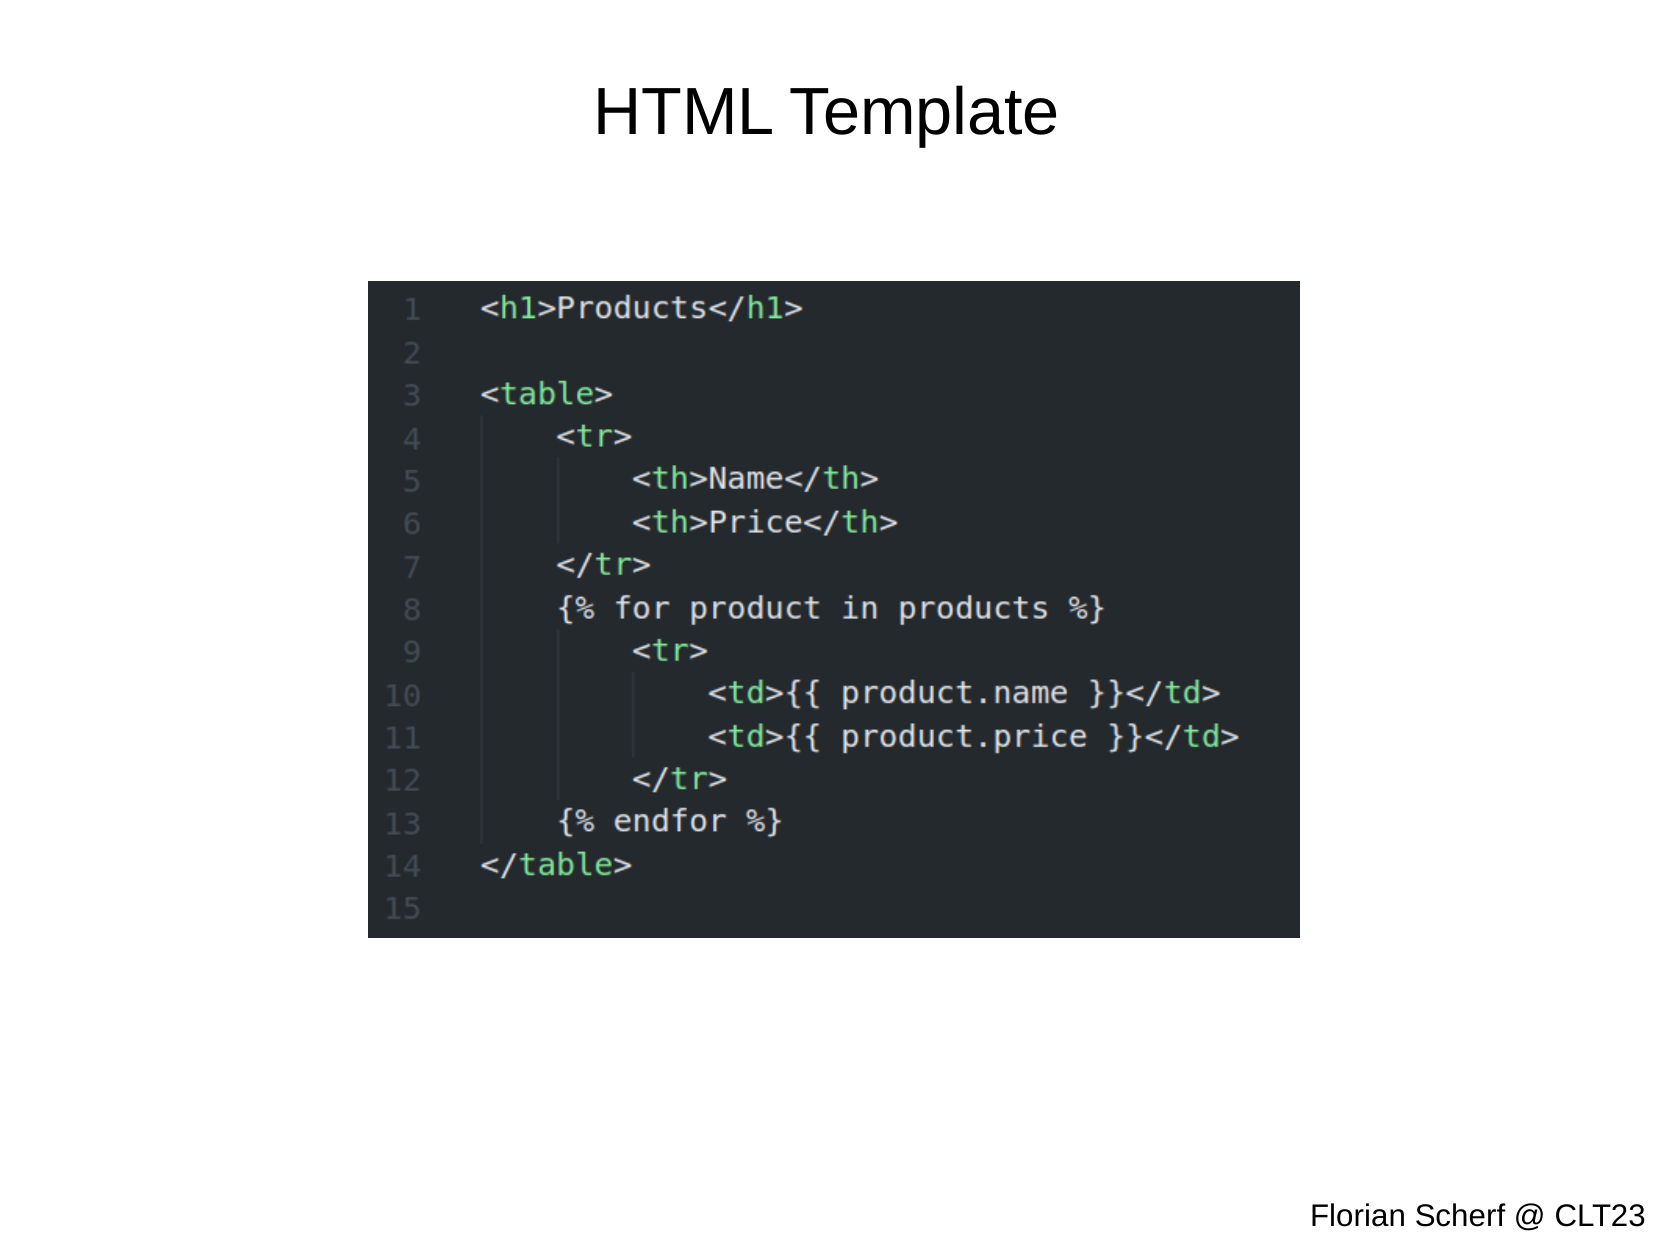

# HTML Template
Florian Scherf @ CLT23